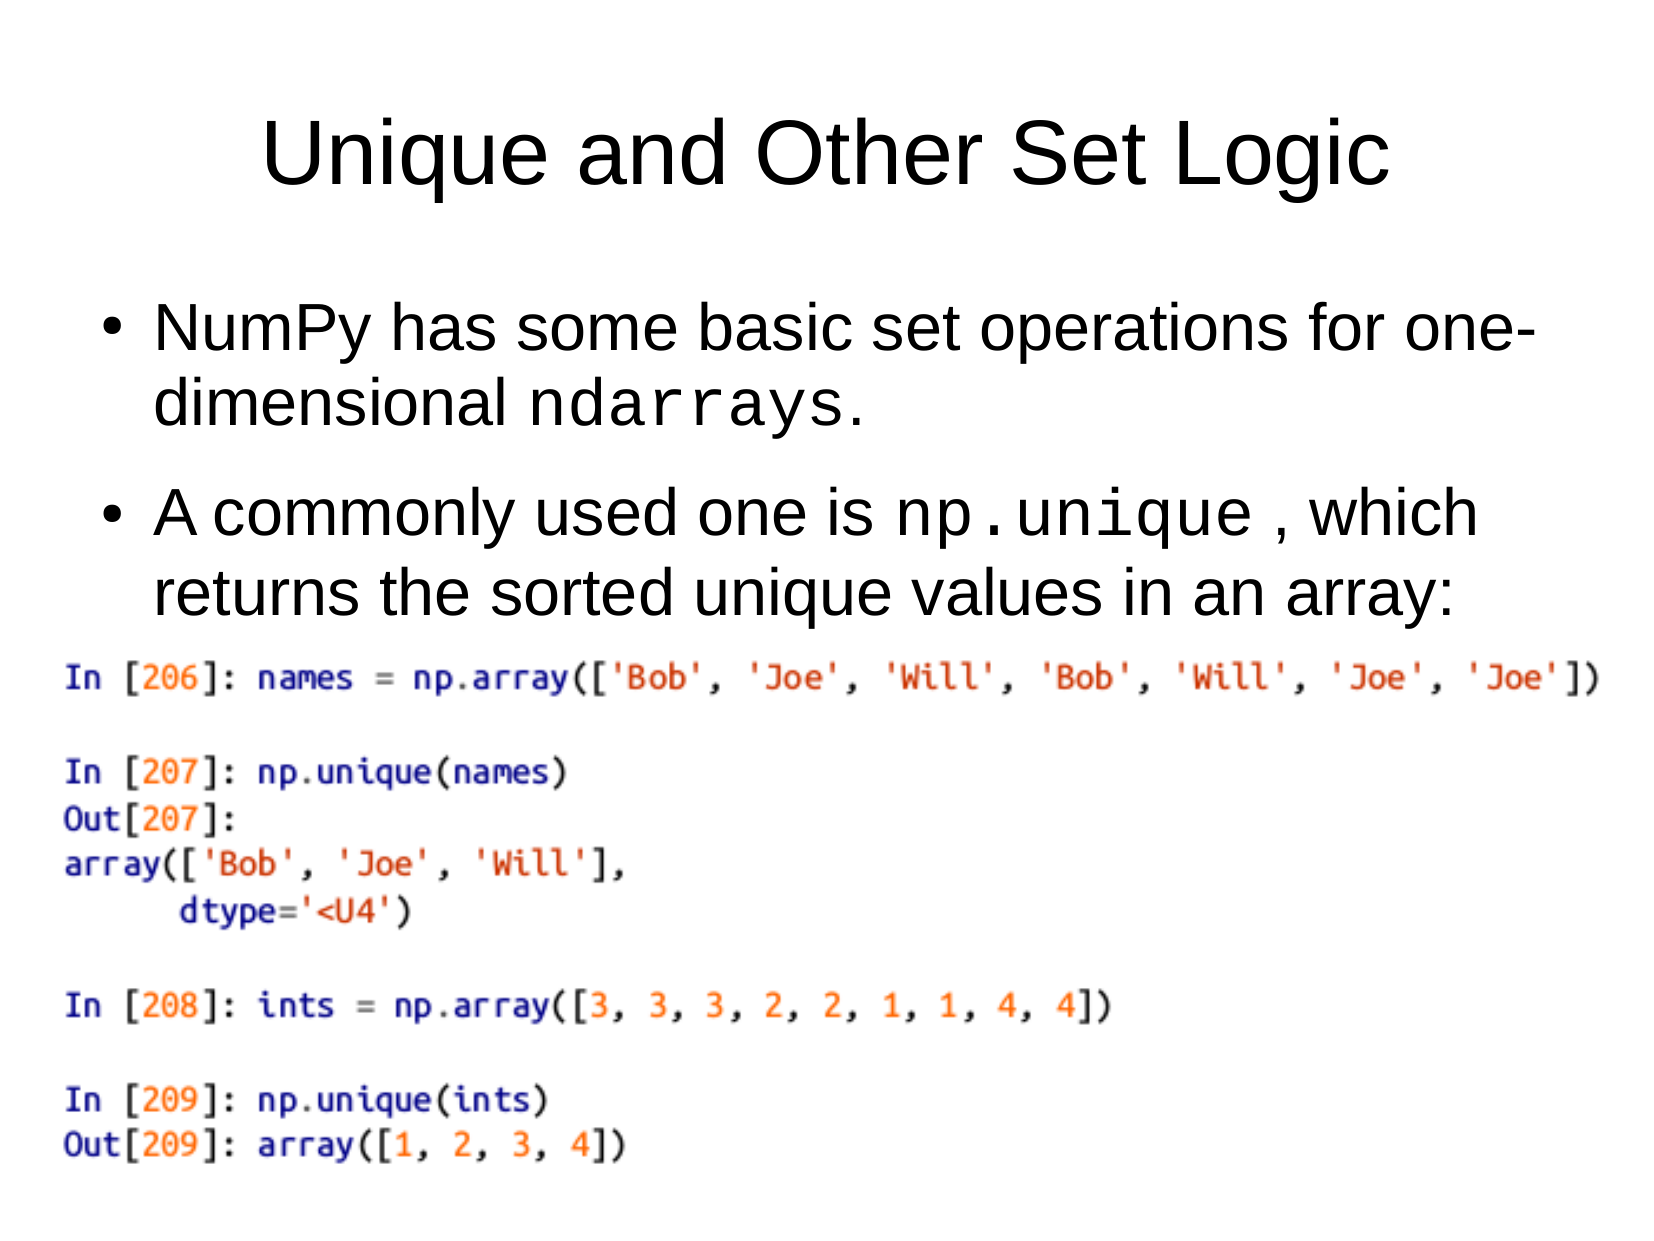

# Unique and Other Set Logic
NumPy has some basic set operations for one-dimensional ndarrays.
A commonly used one is np.unique , which returns the sorted unique values in an array: